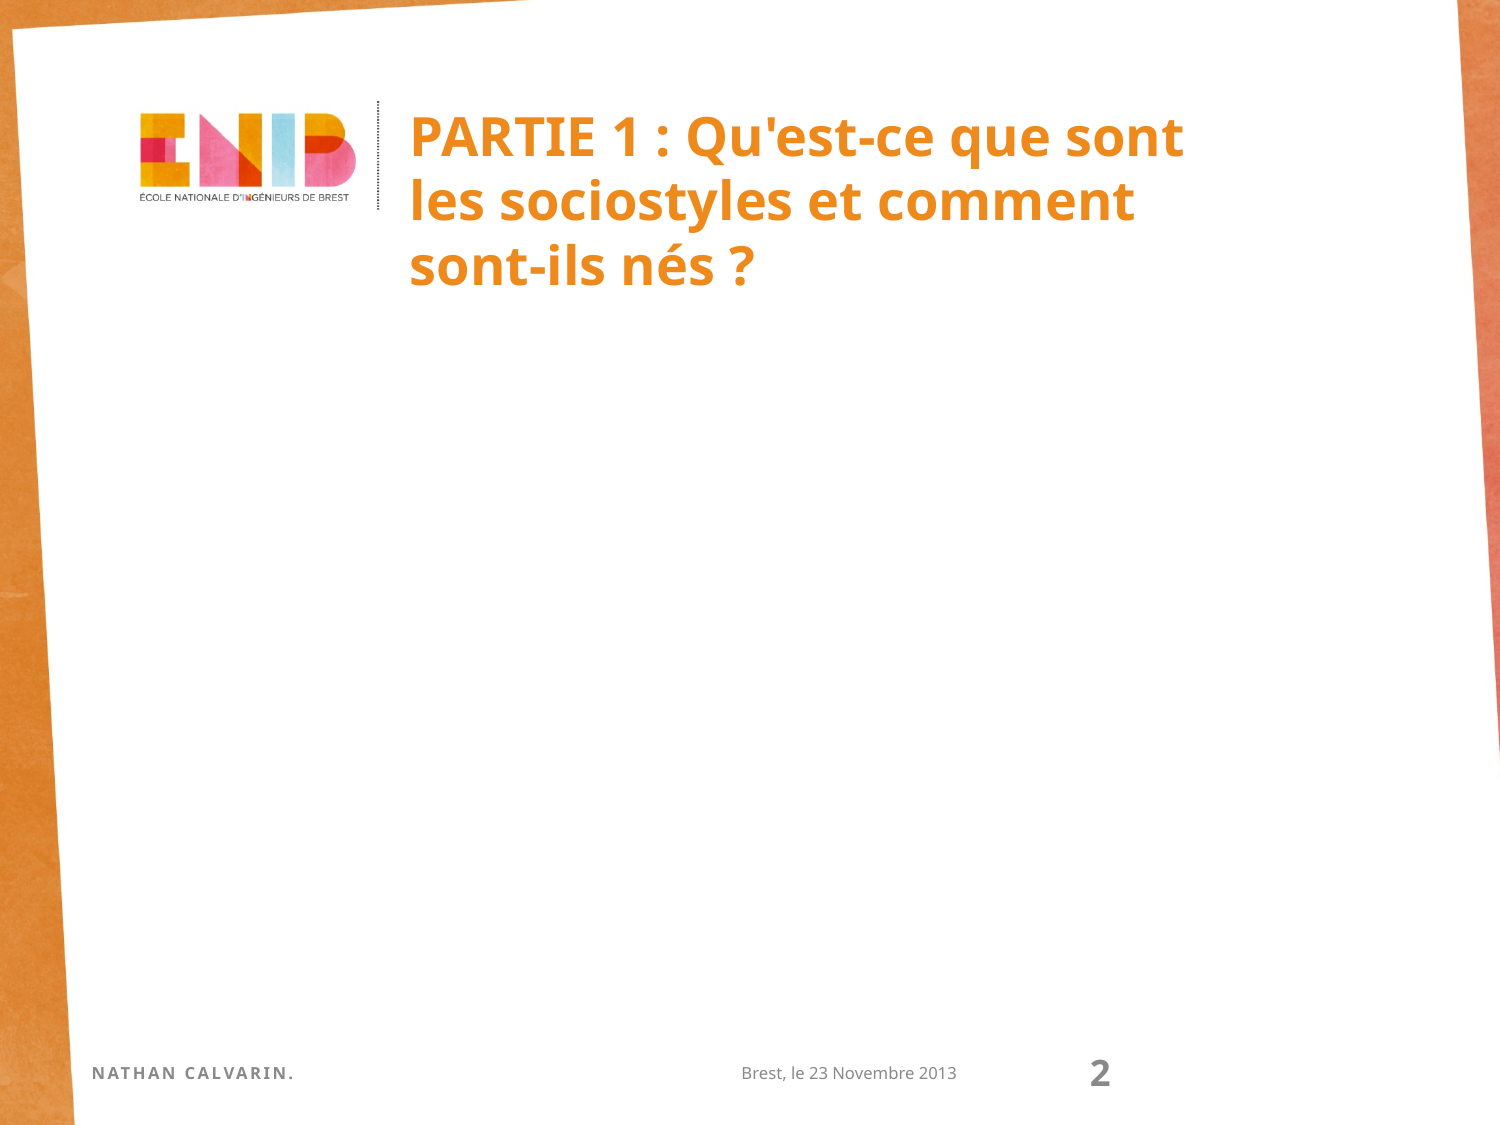

# PARTIE 1 : Qu'est-ce que sont les sociostyles et comment sont-ils nés ?
NATHAN CALVARIN.
Brest, le 23 Novembre 2013